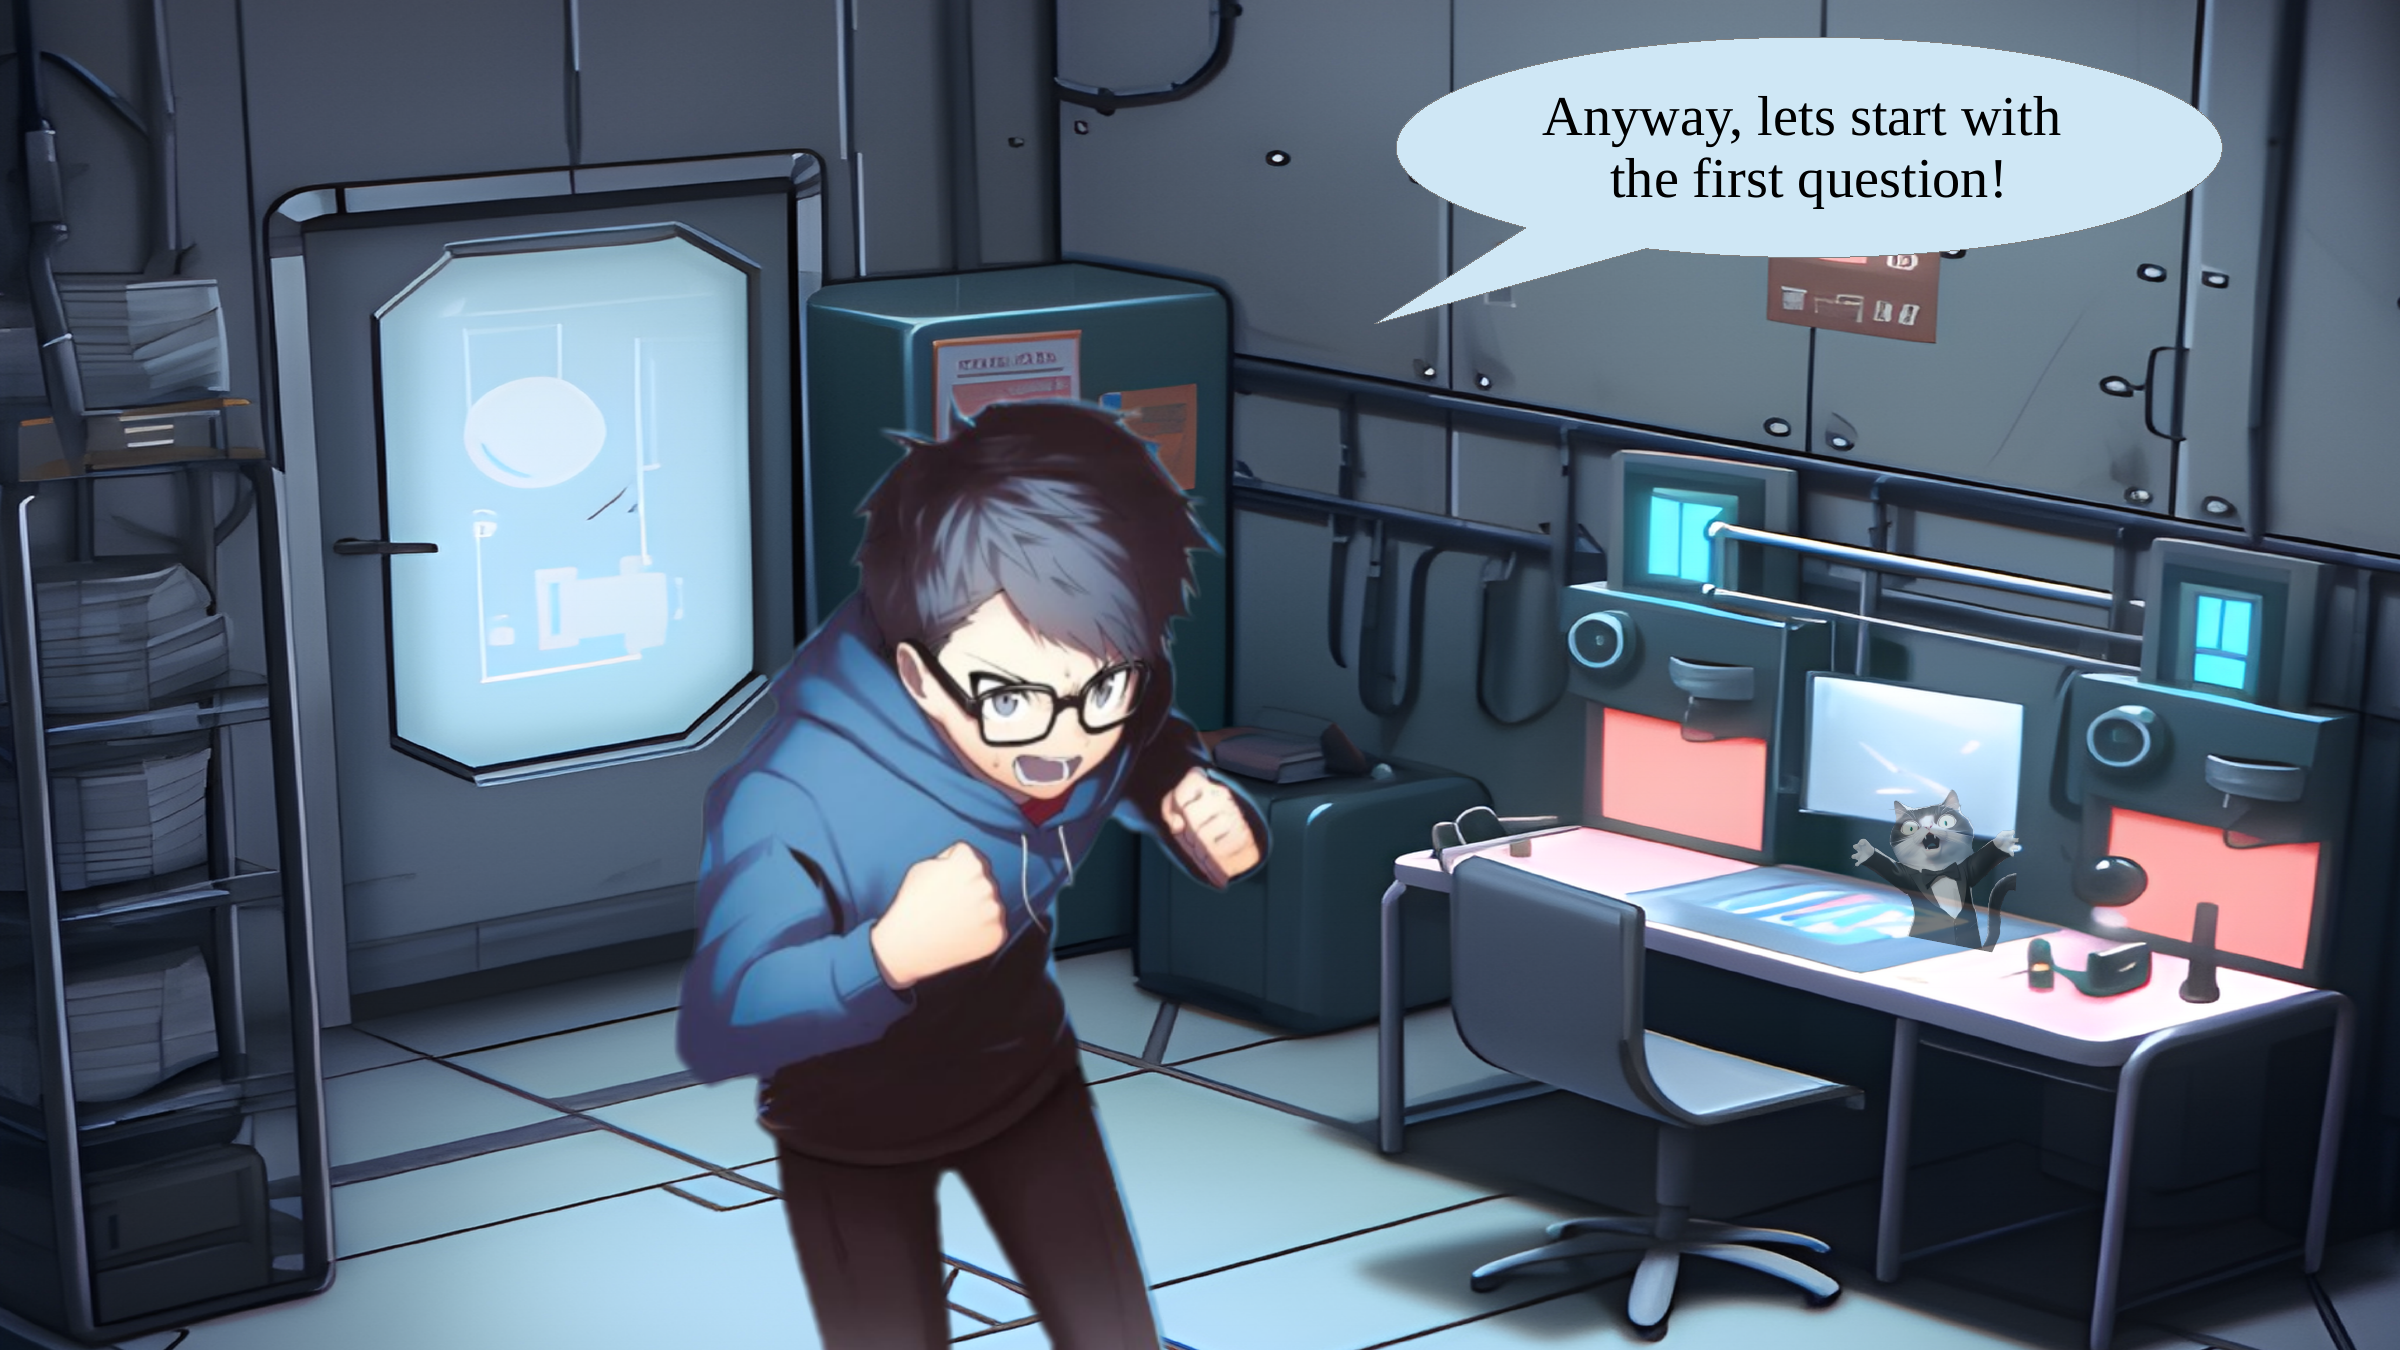

Anyway, lets start with
the first question!
I hope they can fill me in on what I've missed.